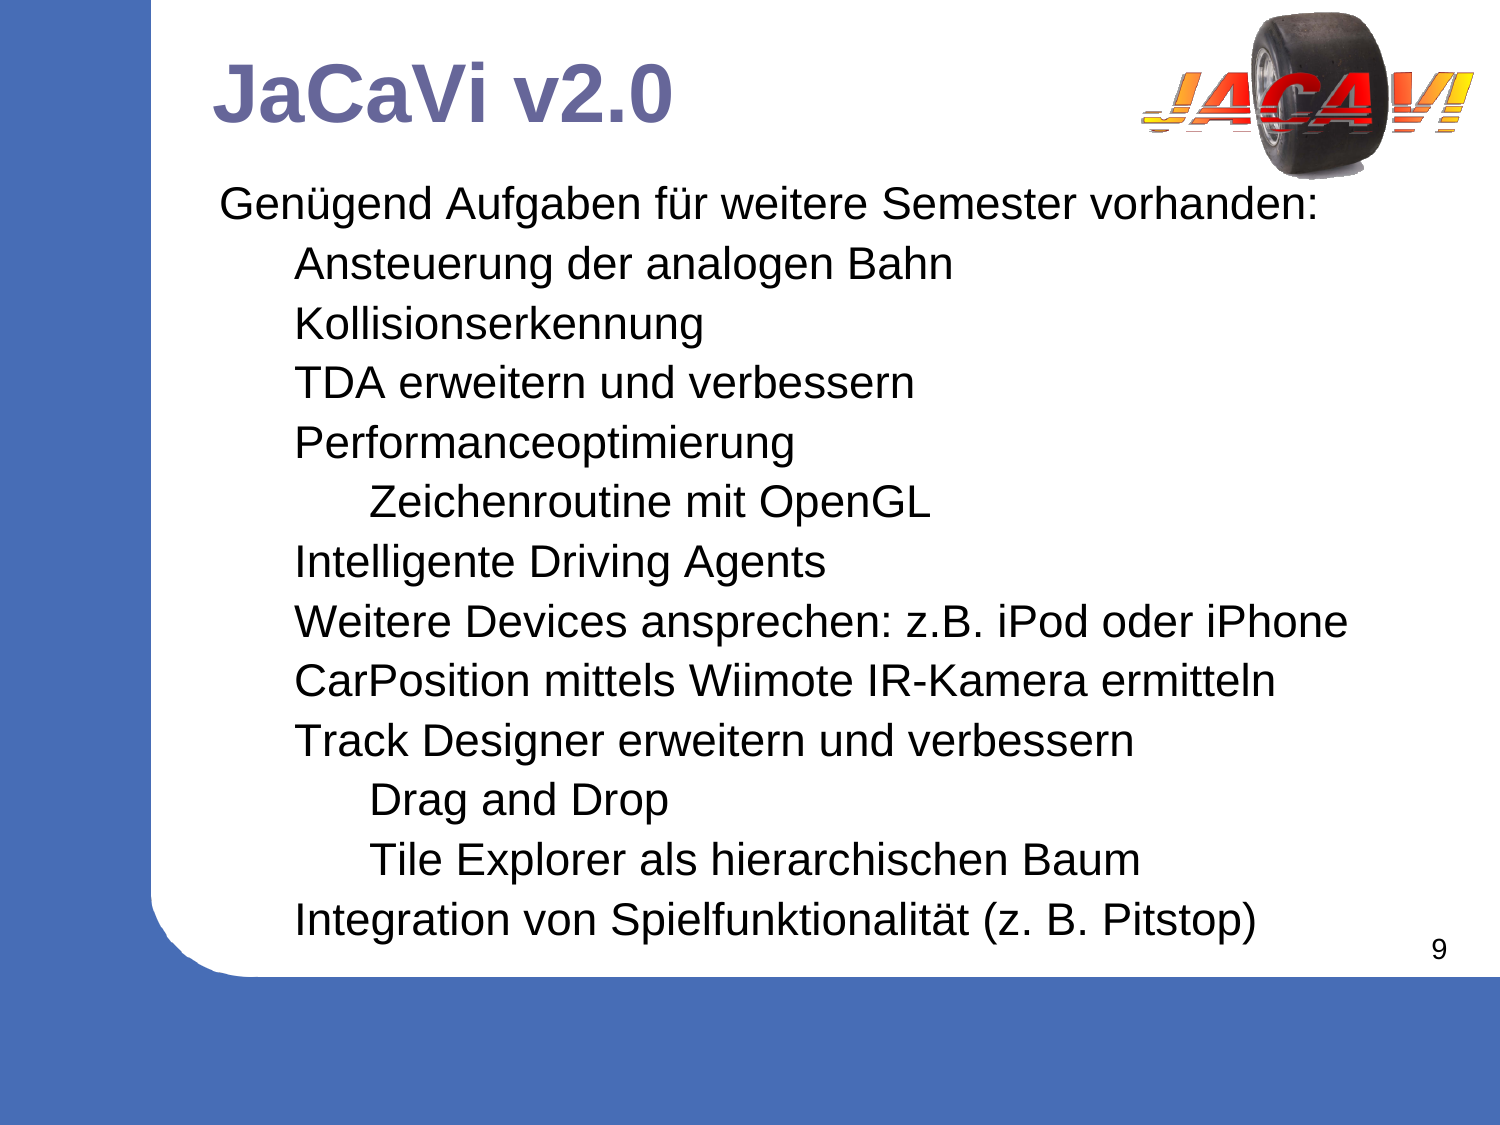

# JaCaVi v2.0
Genügend Aufgaben für weitere Semester vorhanden:
Ansteuerung der analogen Bahn
Kollisionserkennung
TDA erweitern und verbessern
Performanceoptimierung
Zeichenroutine mit OpenGL
Intelligente Driving Agents
Weitere Devices ansprechen: z.B. iPod oder iPhone
CarPosition mittels Wiimote IR-Kamera ermitteln
Track Designer erweitern und verbessern
Drag and Drop
Tile Explorer als hierarchischen Baum
Integration von Spielfunktionalität (z. B. Pitstop)
9